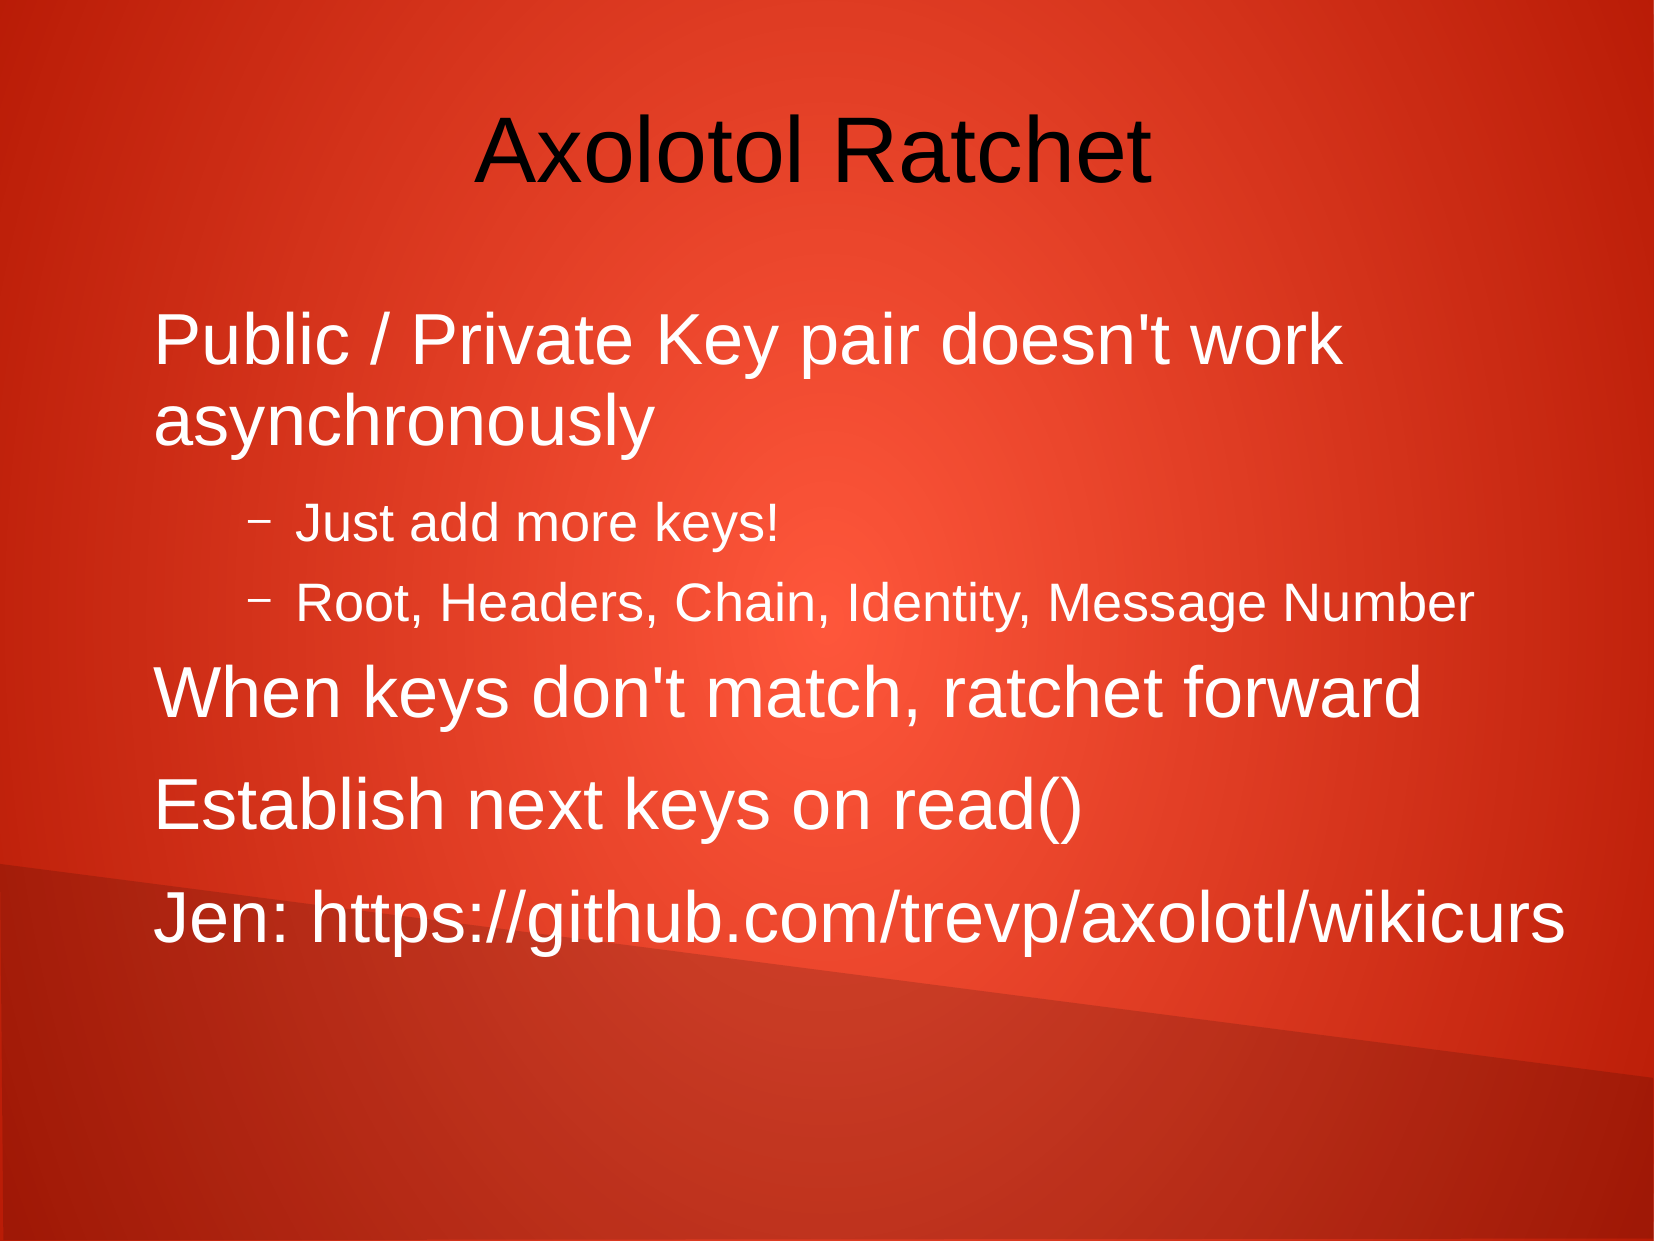

# Axolotol Ratchet
Public / Private Key pair doesn't work asynchronously
Just add more keys!
Root, Headers, Chain, Identity, Message Number
When keys don't match, ratchet forward
Establish next keys on read()
Jen: https://github.com/trevp/axolotl/wikicurs